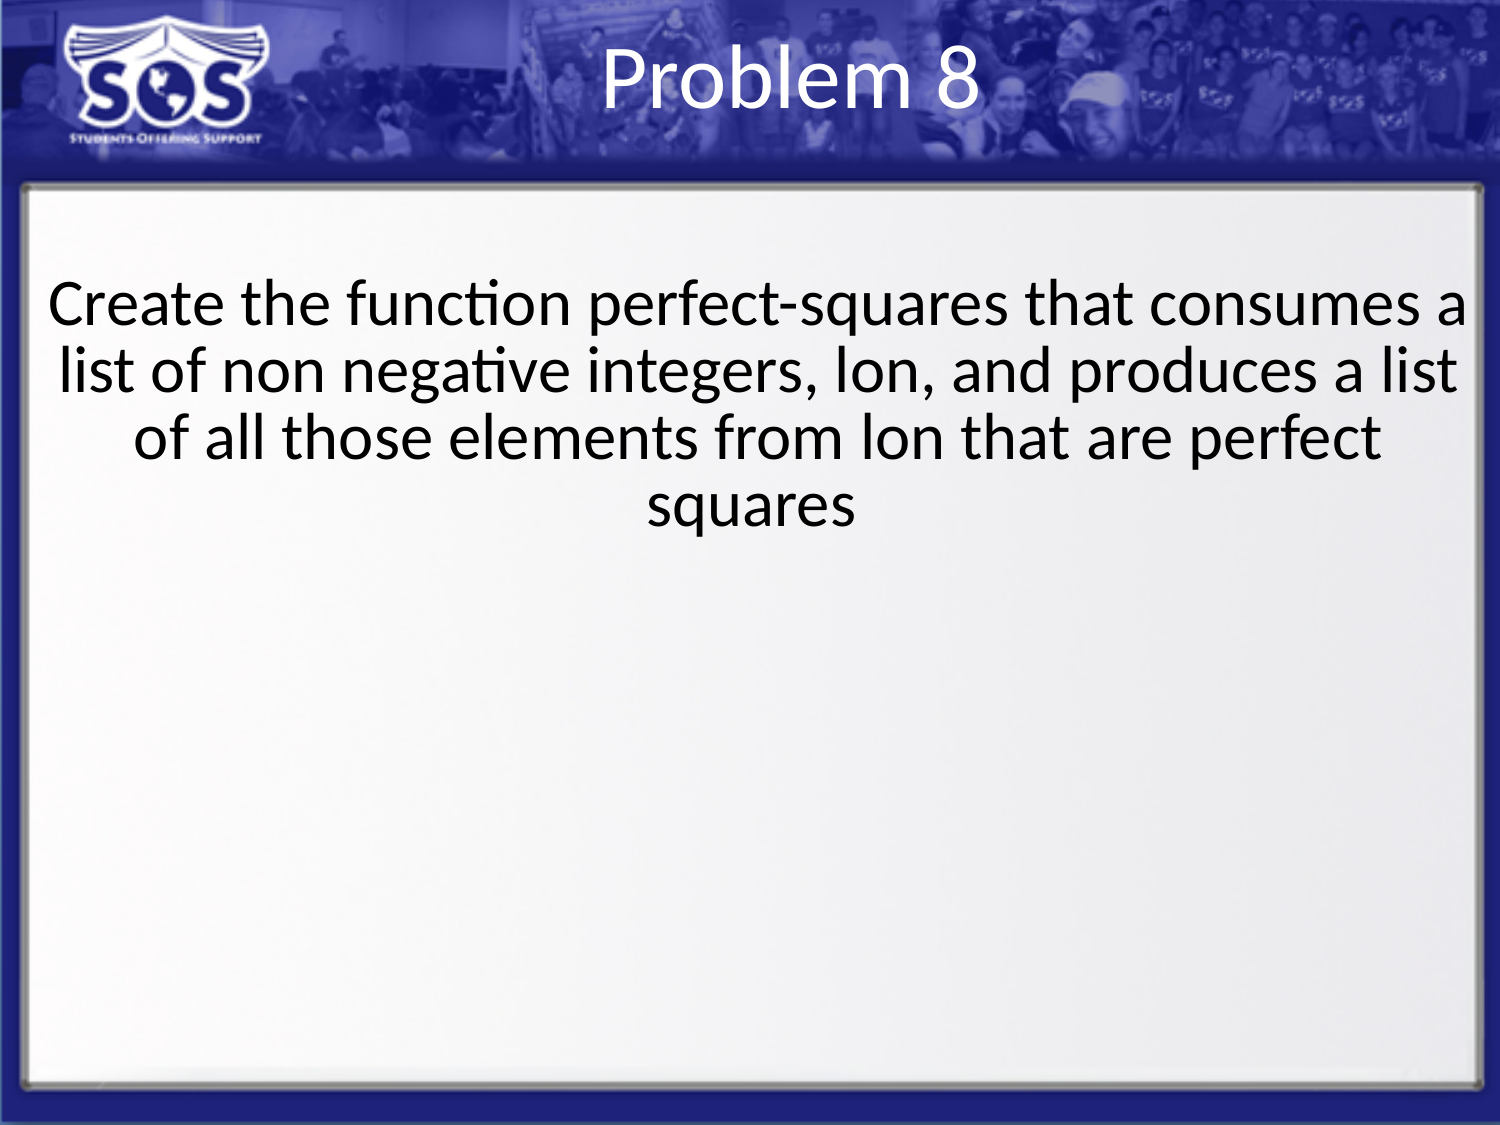

Problem 8
Create the function perfect-squares that consumes a list of non negative integers, lon, and produces a list of all those elements from lon that are perfect squares